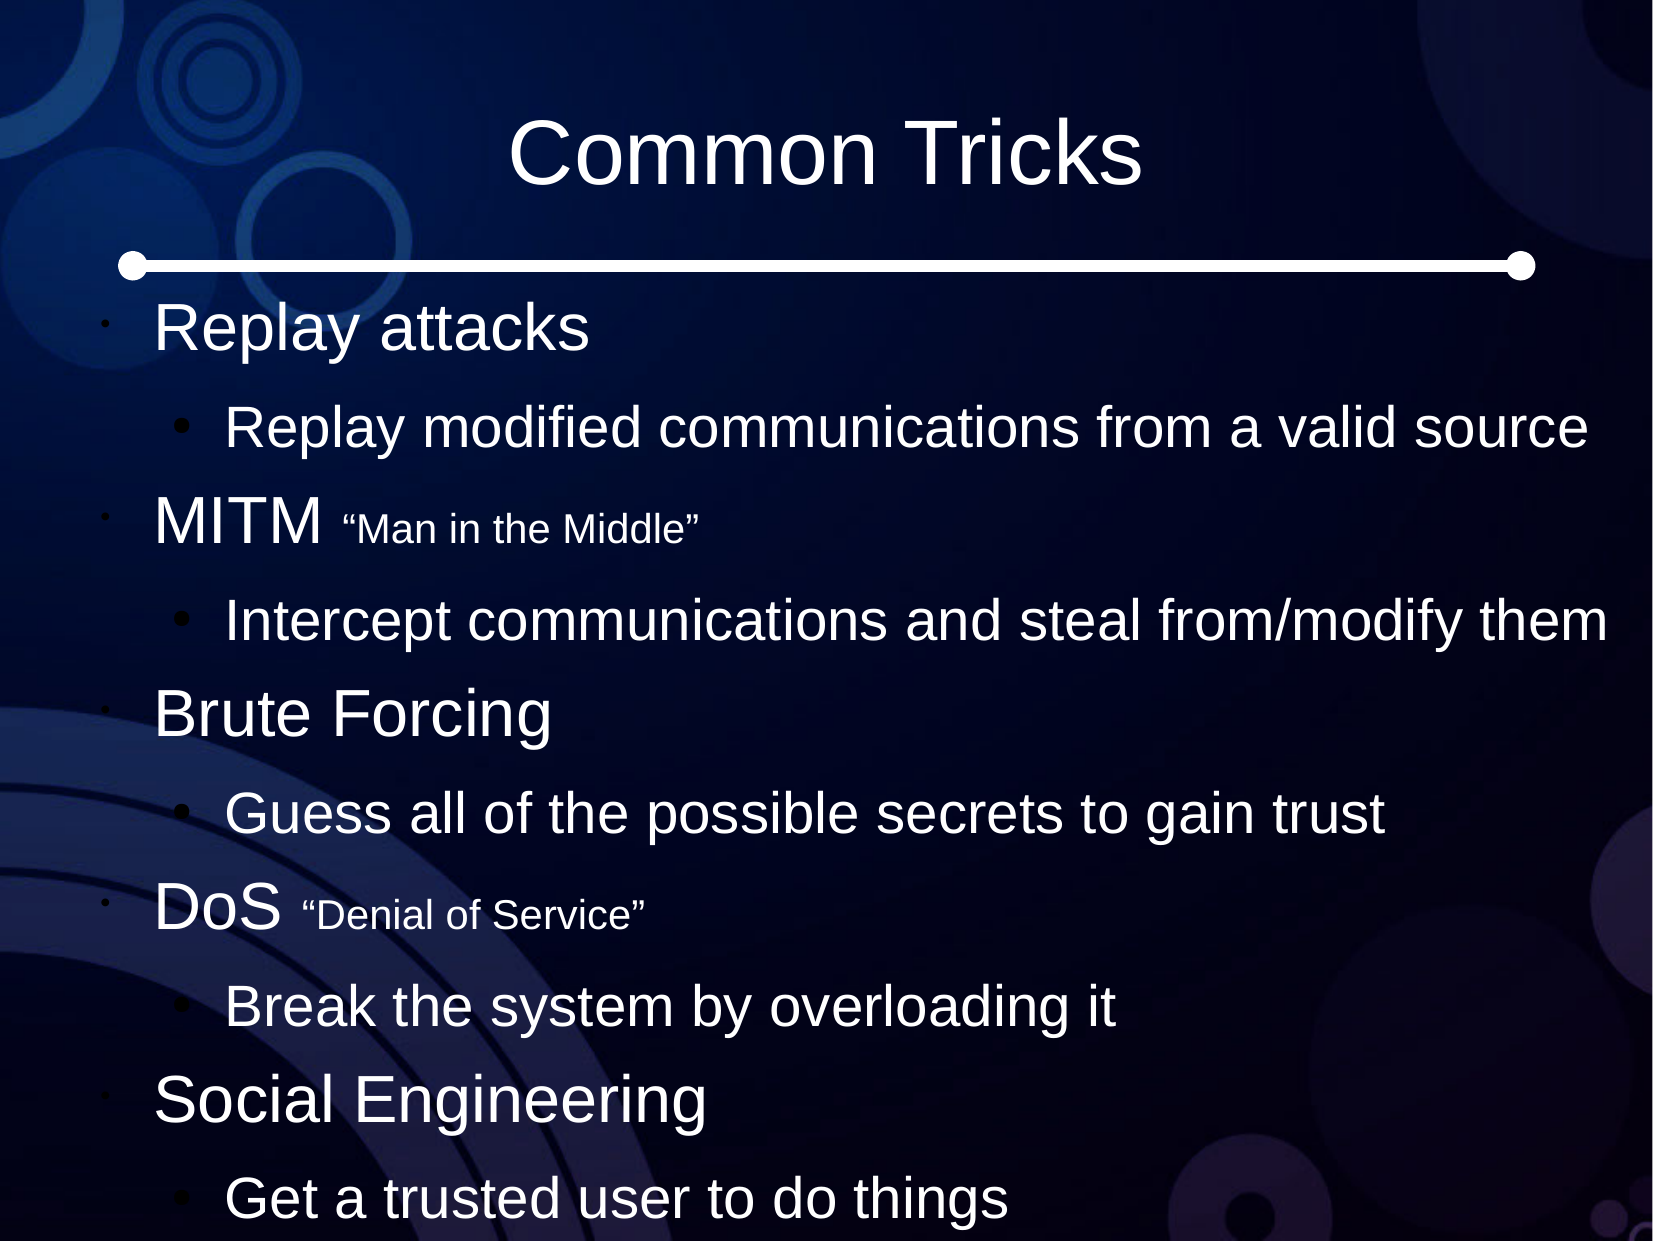

# Common Tricks
Replay attacks
Replay modified communications from a valid source
MITM “Man in the Middle”
Intercept communications and steal from/modify them
Brute Forcing
Guess all of the possible secrets to gain trust
DoS “Denial of Service”
Break the system by overloading it
Social Engineering
Get a trusted user to do things